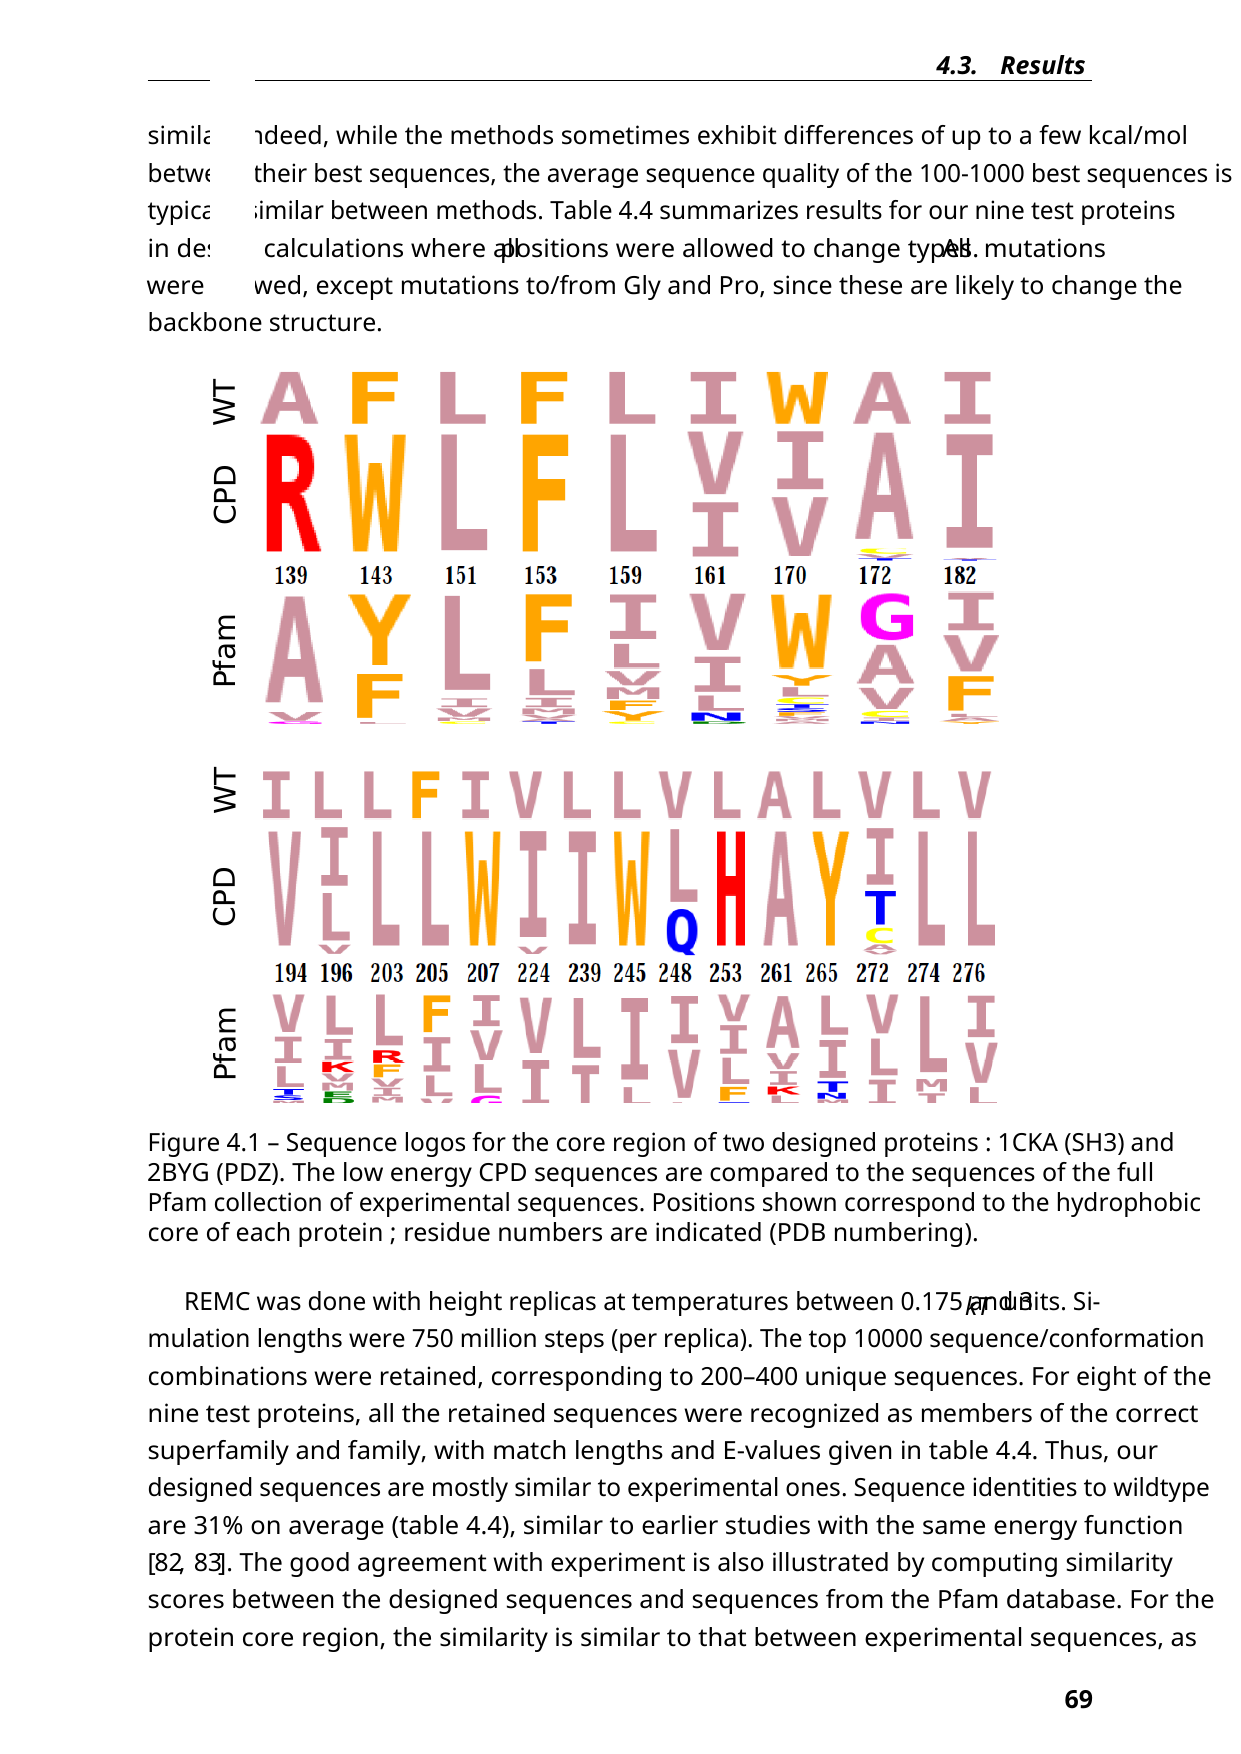

4.3.
Results
similar. Indeed, while the methods sometimes exhibit differences of up to a few kcal/mol
between their best sequences, the average sequence quality of the 100-1000 best sequences is
typically similar between methods. Table 4.4 summarizes results for our nine test proteins
in design calculations where all
positions were allowed to change types.
All
mutations
were allowed, except mutations to/from Gly and Pro, since these are likely to change the
backbone structure.
WT
CPD
Pfam
WT
CPD
Pfam
Figure 4.1 – Sequence logos for the core region of two designed proteins : 1CKA (SH3) and
2BYG (PDZ). The low energy CPD sequences are compared to the sequences of the full
Pfam collection of experimental sequences. Positions shown correspond to the hydrophobic
core of each protein ; residue numbers are indicated (PDB numbering).
REMC was done with height replicas at temperatures between 0.175 and 3
units. Si-
kT
mulation lengths were 750 million steps (per replica). The top 10000 sequence/conformation
combinations were retained, corresponding to 200–400 unique sequences. For eight of the
nine test proteins, all the retained sequences were recognized as members of the correct
superfamily and family, with match lengths and E-values given in table 4.4. Thus, our
designed sequences are mostly similar to experimental ones. Sequence identities to wildtype
are 31% on average (table 4.4), similar to earlier studies with the same energy function
[
82
,
83
]. The good agreement with experiment is also illustrated by computing similarity
scores between the designed sequences and sequences from the Pfam database. For the
protein core region, the similarity is similar to that between experimental sequences, as
69